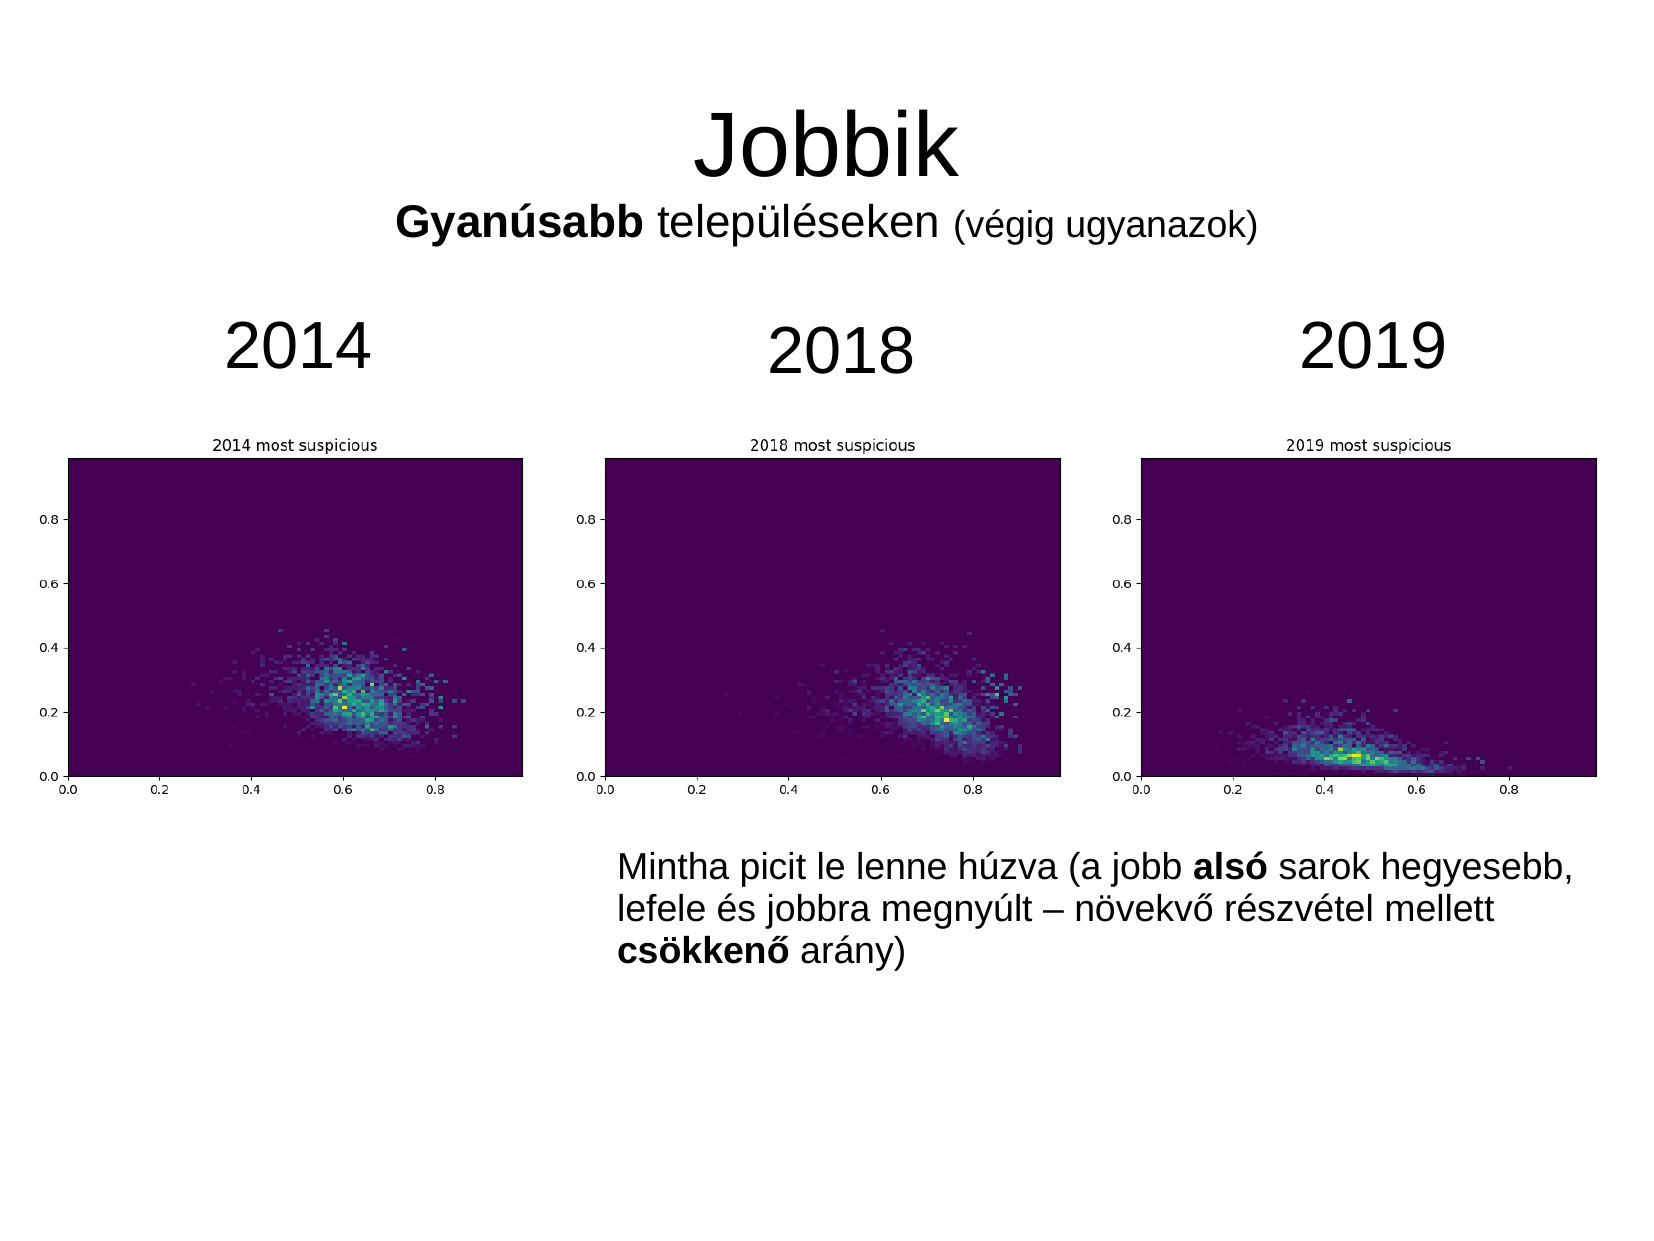

# Jobbik Gyanúsabb településeken (végig ugyanazok)
2014
2019
2018
Mintha picit le lenne húzva (a jobb alsó sarok hegyesebb, lefele és jobbra megnyúlt – növekvő részvétel mellett csökkenő arány)